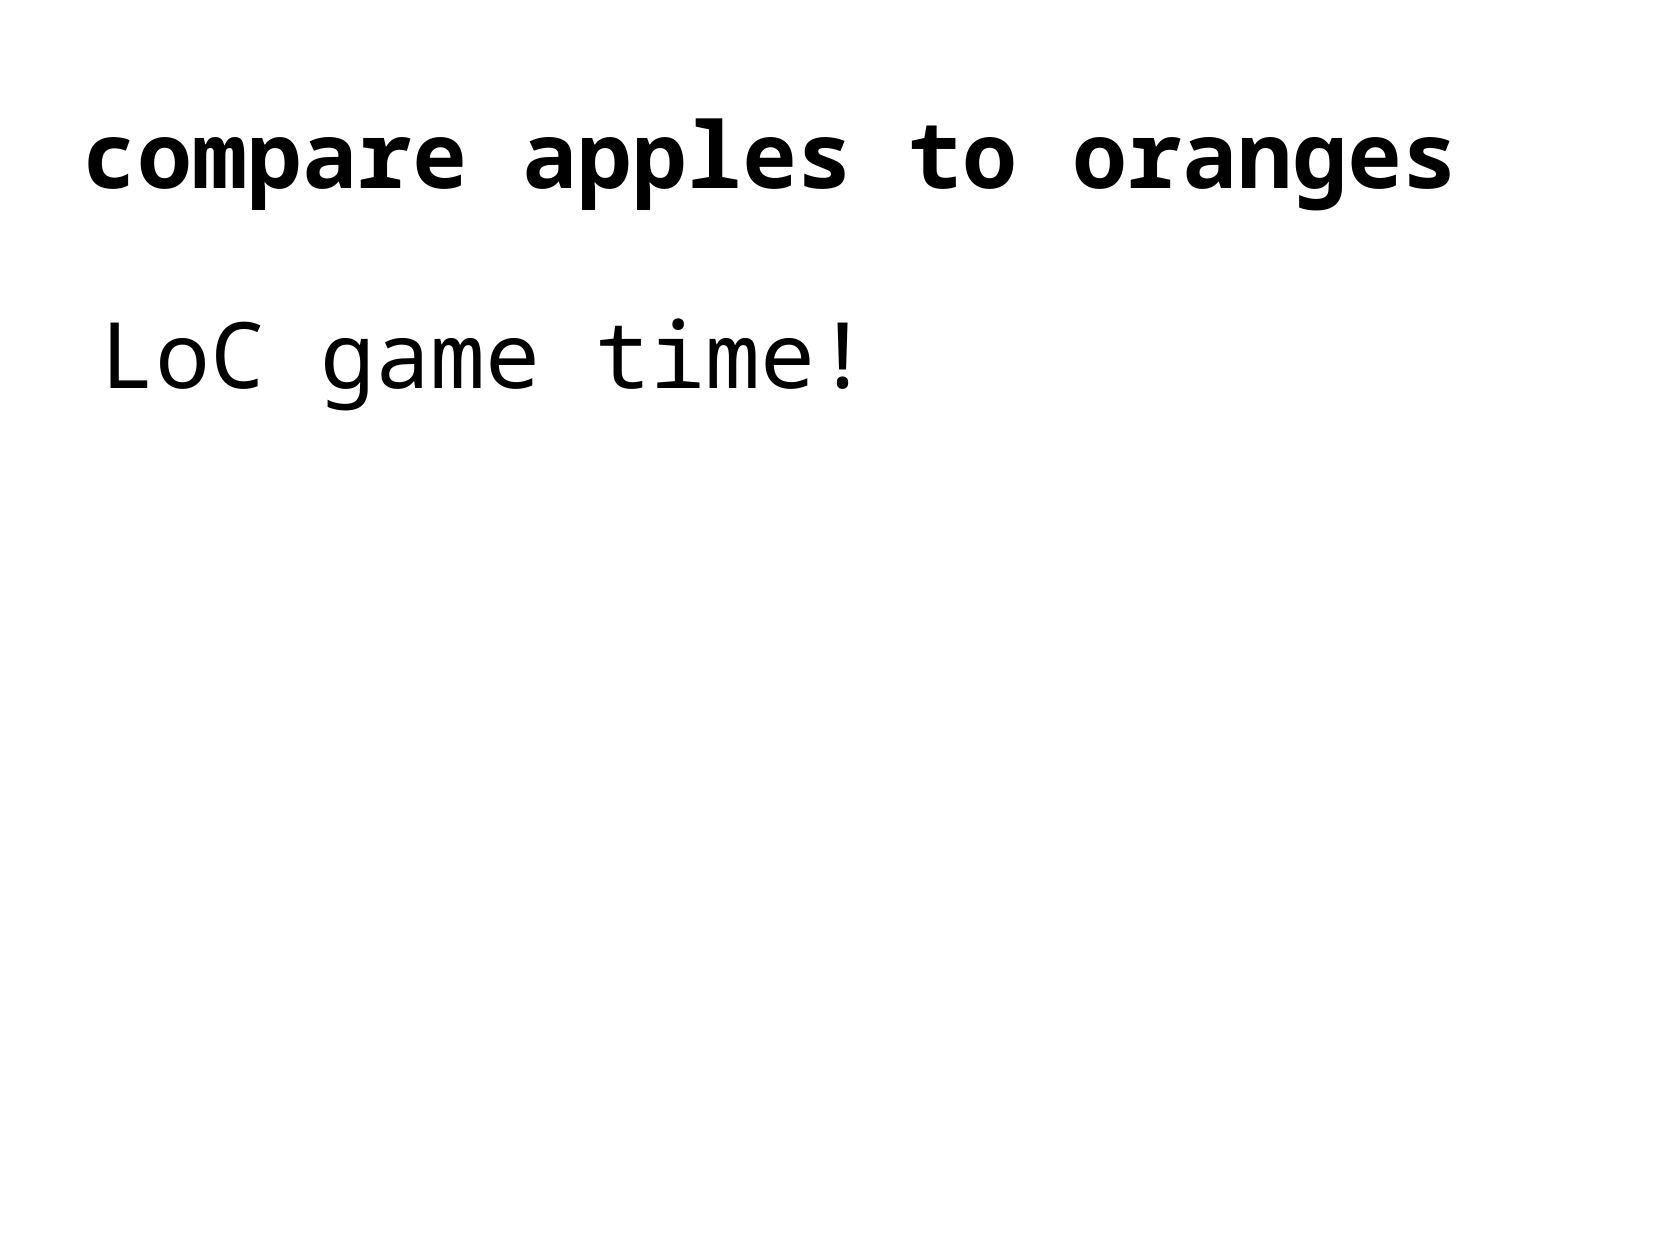

# compare apples to oranges
LoC game time!